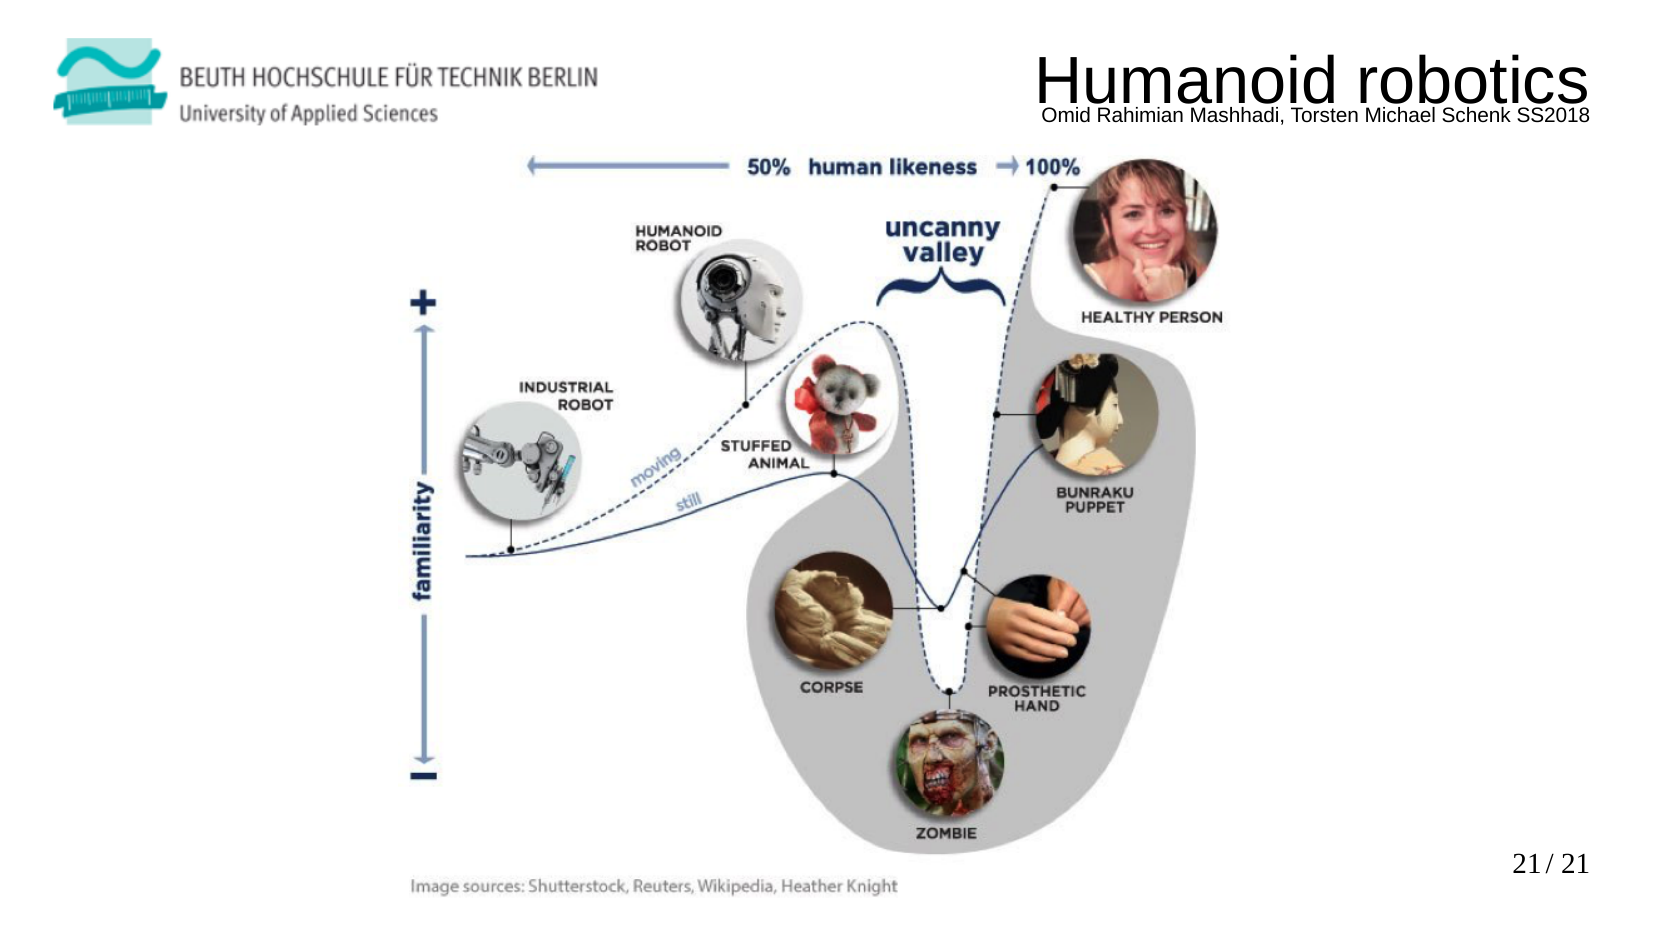

#
Humanoid robotics
Omid Rahimian Mashhadi, Torsten Michael Schenk SS2018
 / 21
Entwurf eingebetteter Systeme
21